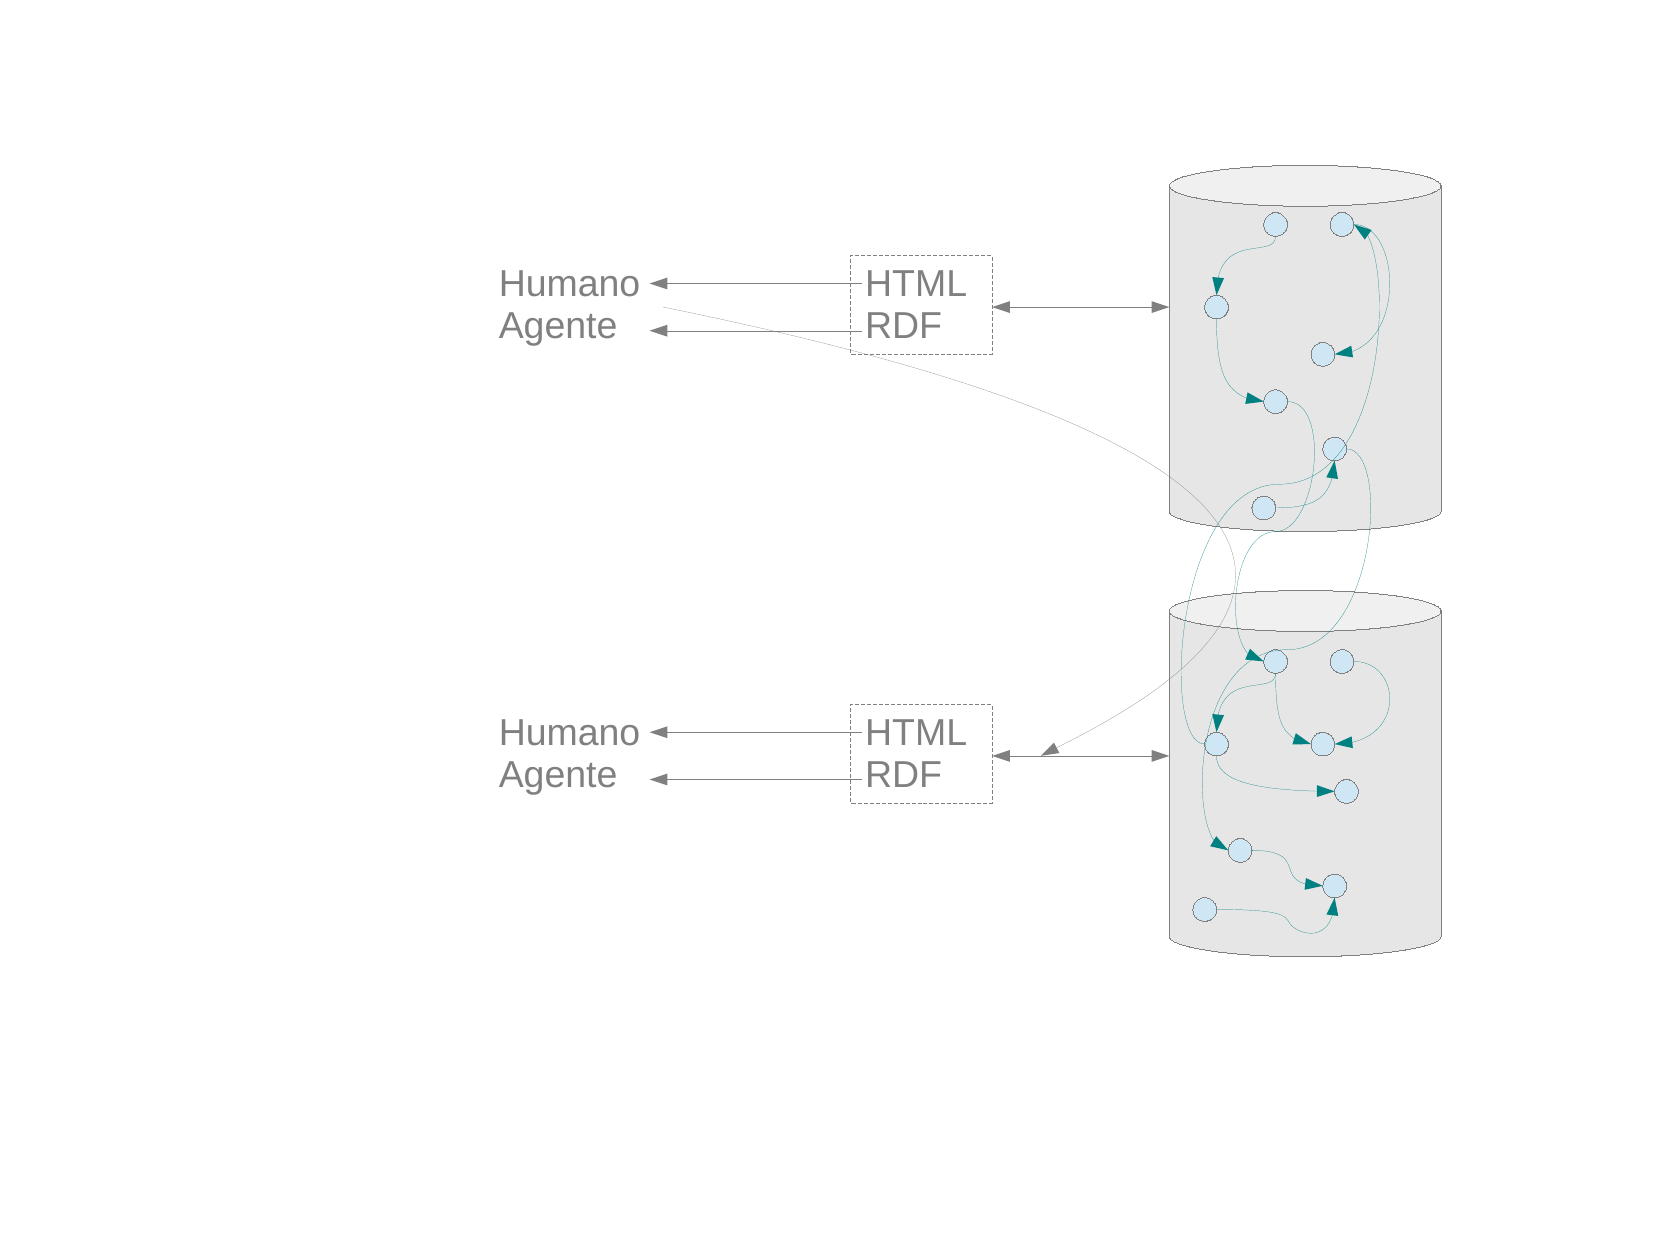

Humano
Agente
HTML
RDF
Humano
Agente
HTML
RDF